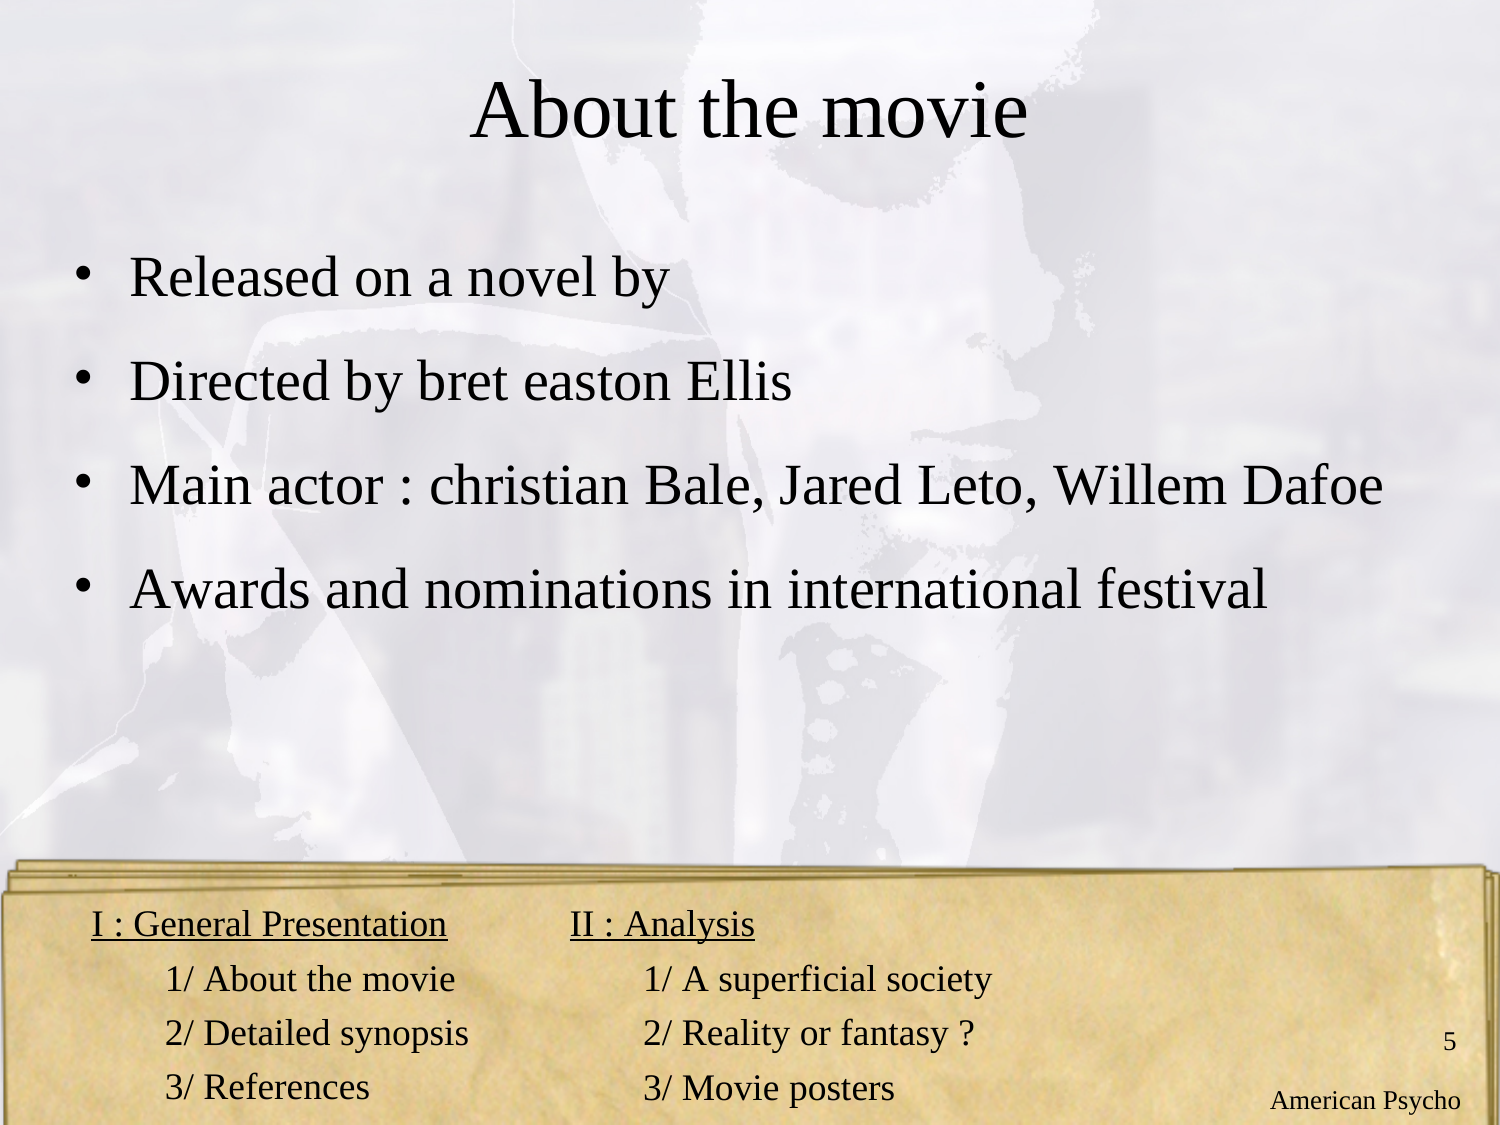

# About the movie
Released on a novel by
Directed by bret easton Ellis
Main actor : christian Bale, Jared Leto, Willem Dafoe
Awards and nominations in international festival
5
American Psycho